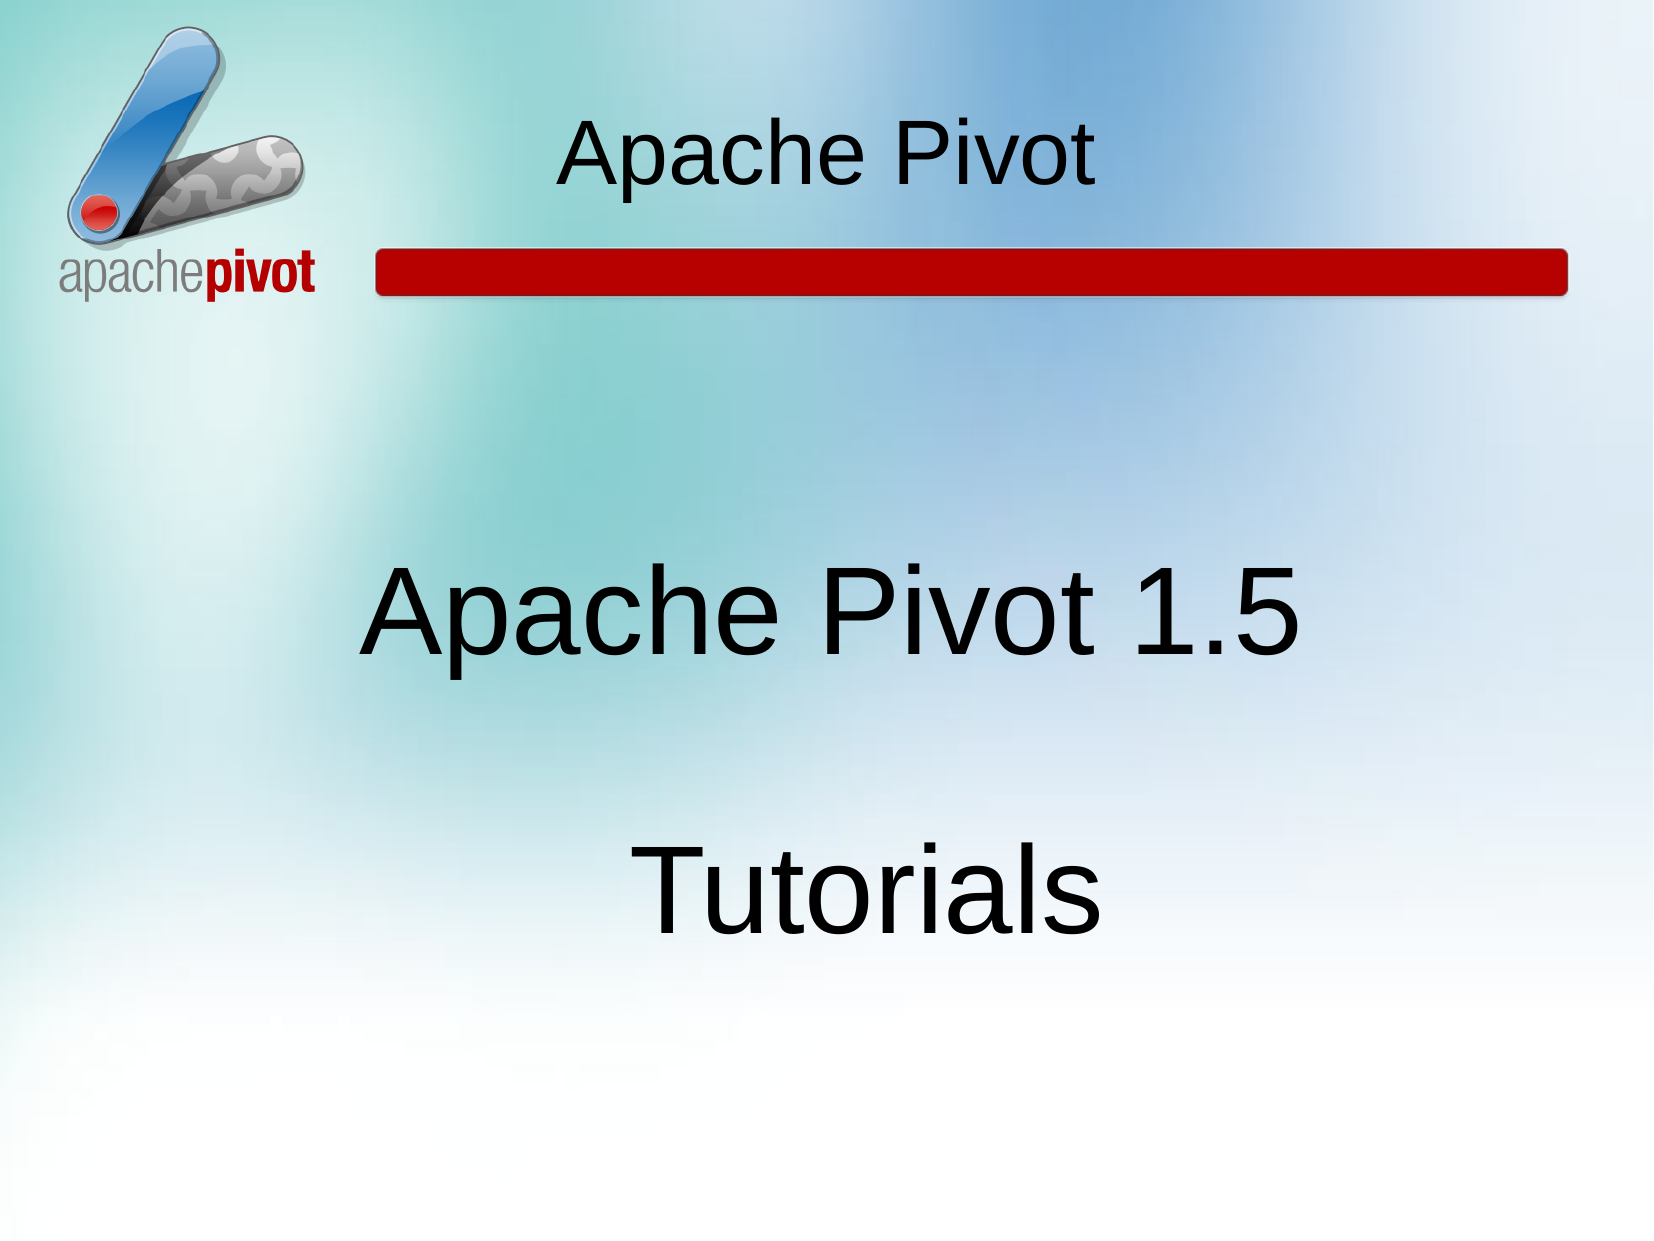

# Apache Pivot
Apache Pivot 1.5
 Tutorials
12